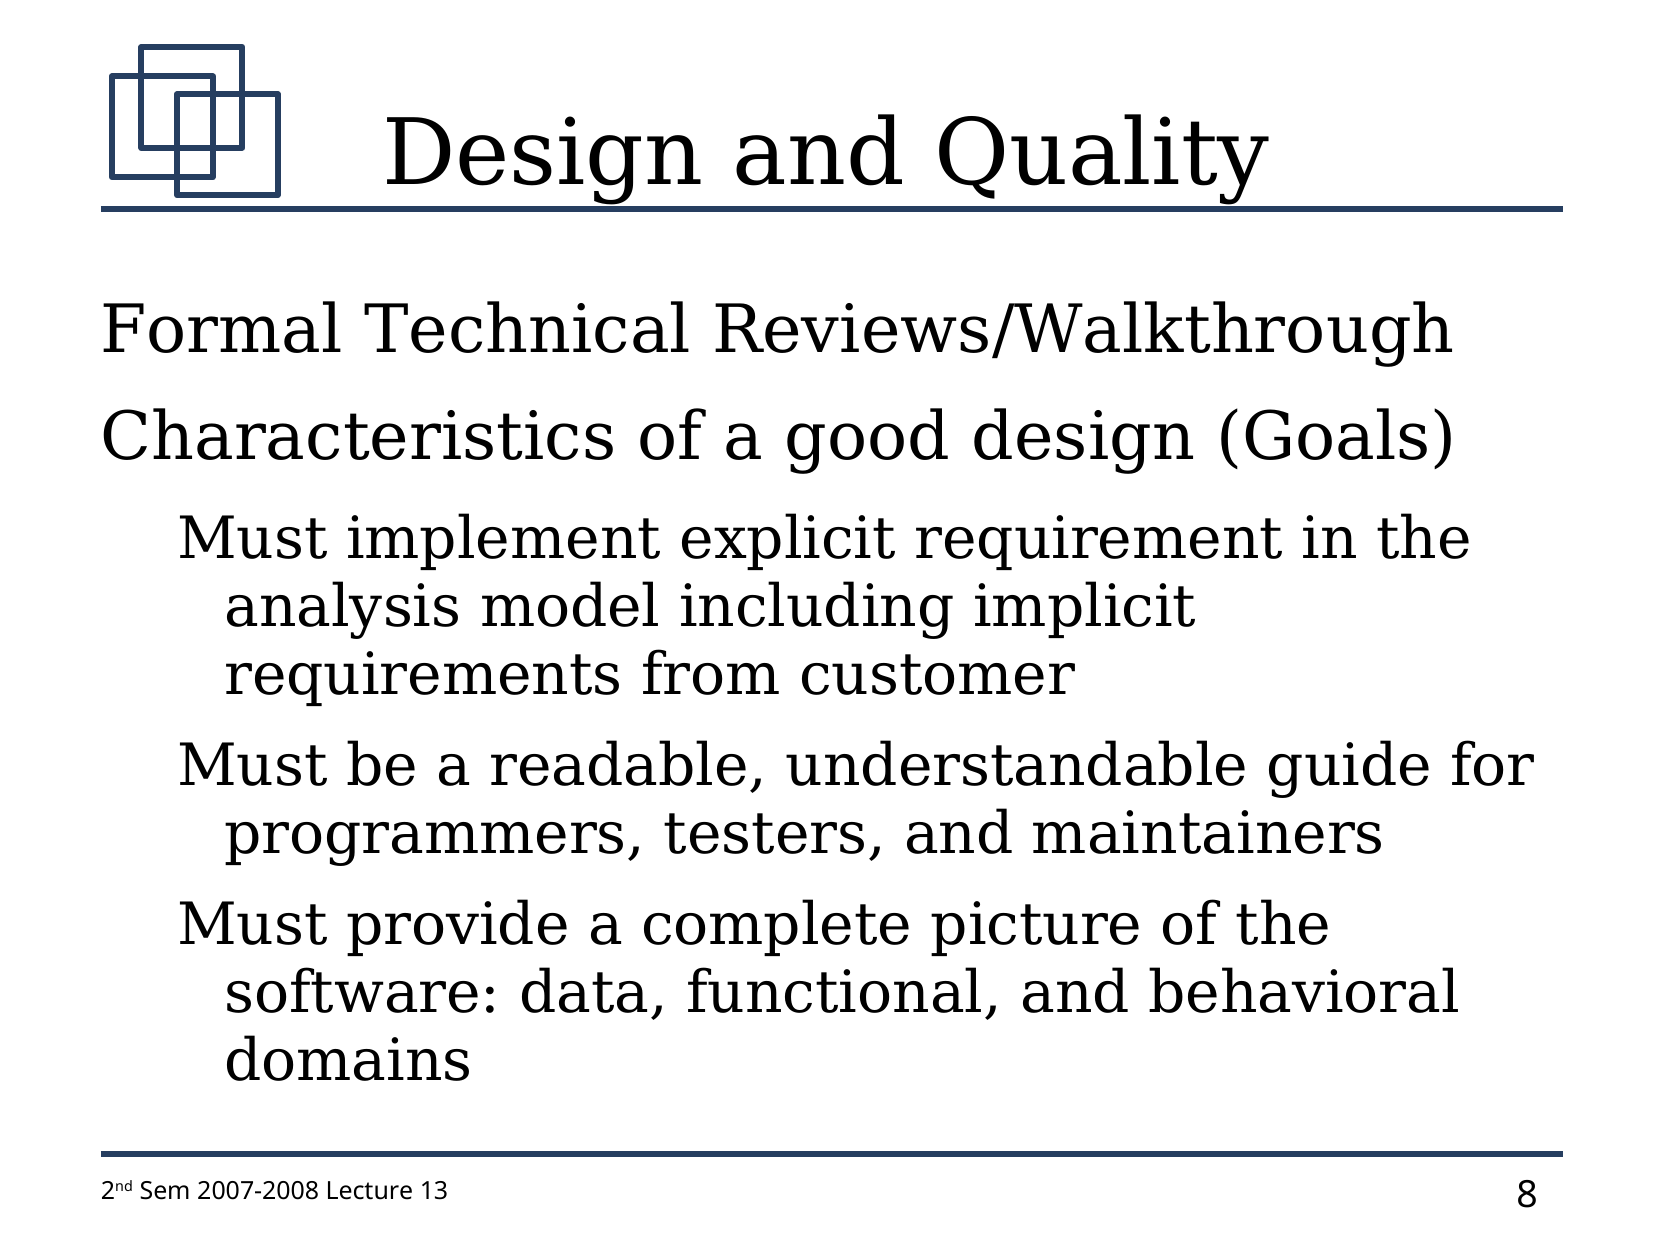

# Design and Quality
Formal Technical Reviews/Walkthrough
Characteristics of a good design (Goals)
Must implement explicit requirement in the analysis model including implicit requirements from customer
Must be a readable, understandable guide for programmers, testers, and maintainers
Must provide a complete picture of the software: data, functional, and behavioral domains